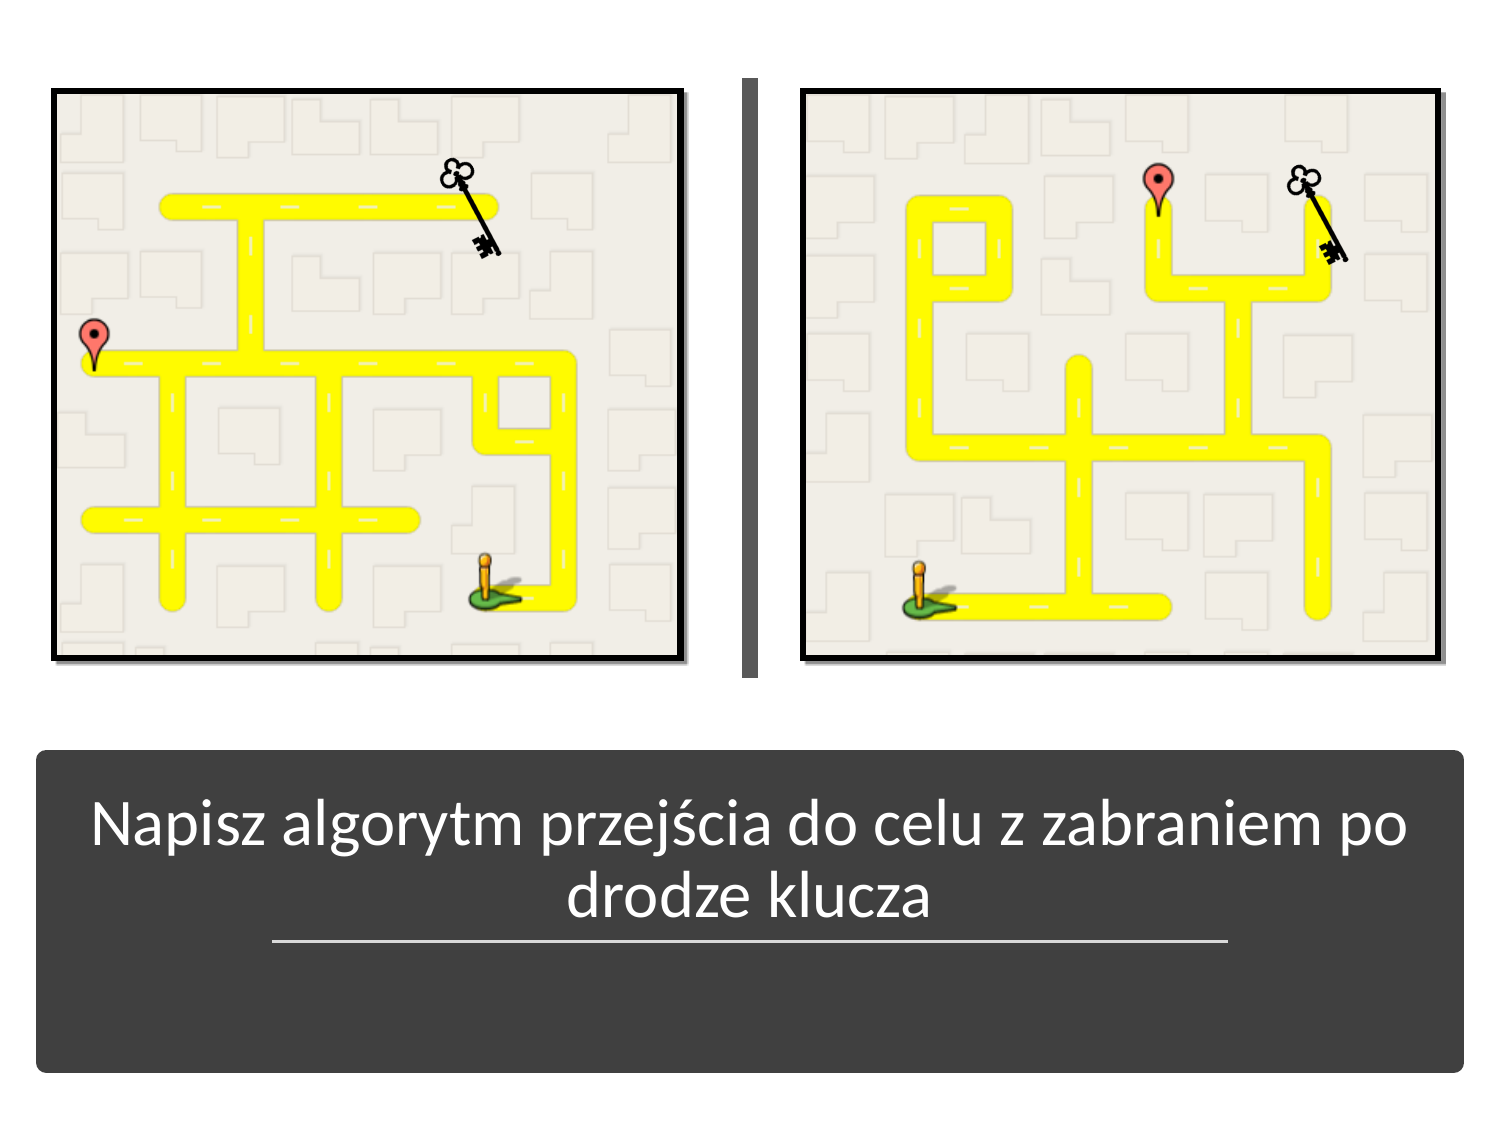

# Napisz algorytm przejścia do celu z zabraniem po drodze klucza